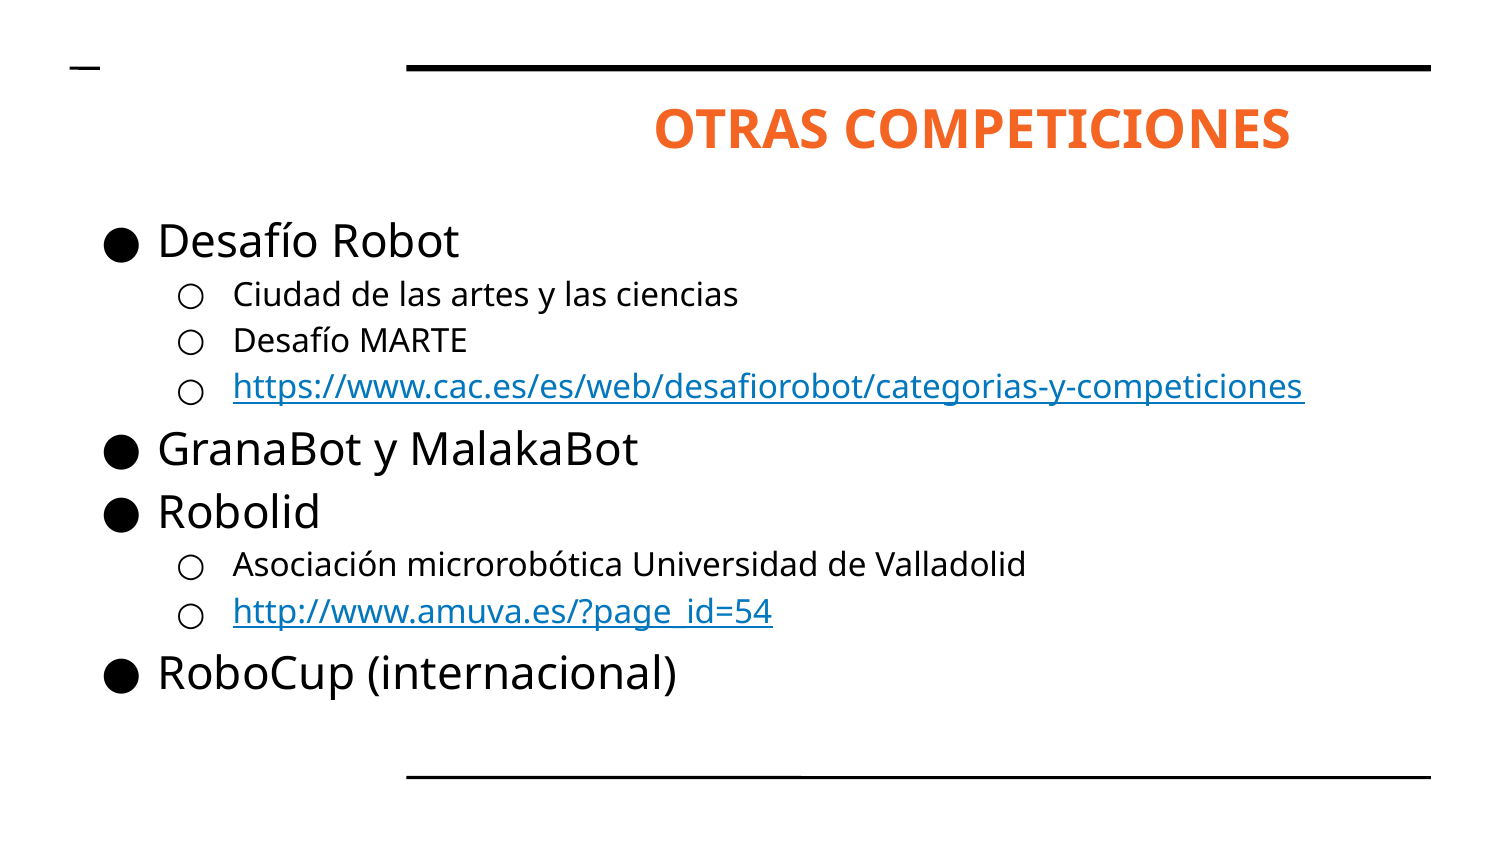

# OTRAS COMPETICIONES
Desafío Robot
Ciudad de las artes y las ciencias
Desafío MARTE
https://www.cac.es/es/web/desafiorobot/categorias-y-competiciones
GranaBot y MalakaBot
Robolid
Asociación microrobótica Universidad de Valladolid
http://www.amuva.es/?page_id=54
RoboCup (internacional)